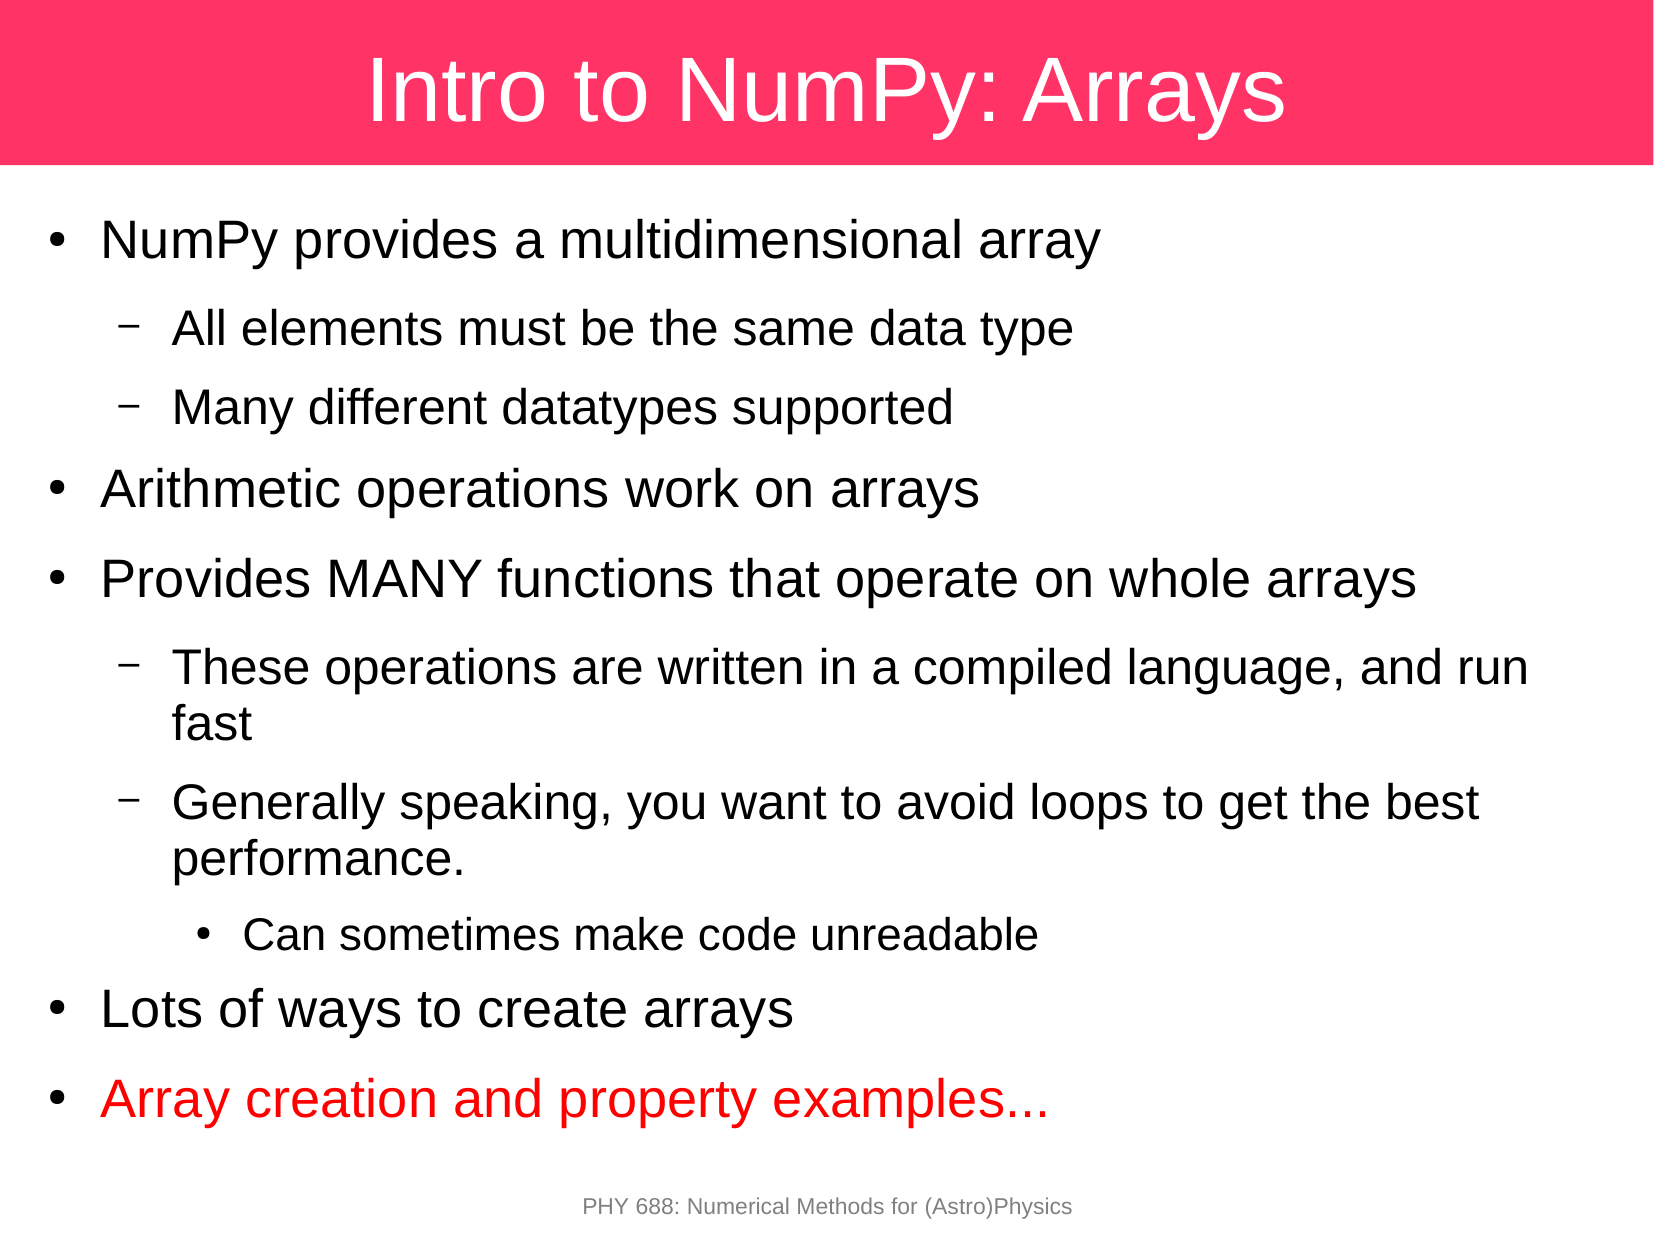

# Intro to NumPy: Arrays
NumPy provides a multidimensional array
All elements must be the same data type
Many different datatypes supported
Arithmetic operations work on arrays
Provides MANY functions that operate on whole arrays
These operations are written in a compiled language, and run fast
Generally speaking, you want to avoid loops to get the best performance.
Can sometimes make code unreadable
Lots of ways to create arrays
Array creation and property examples...